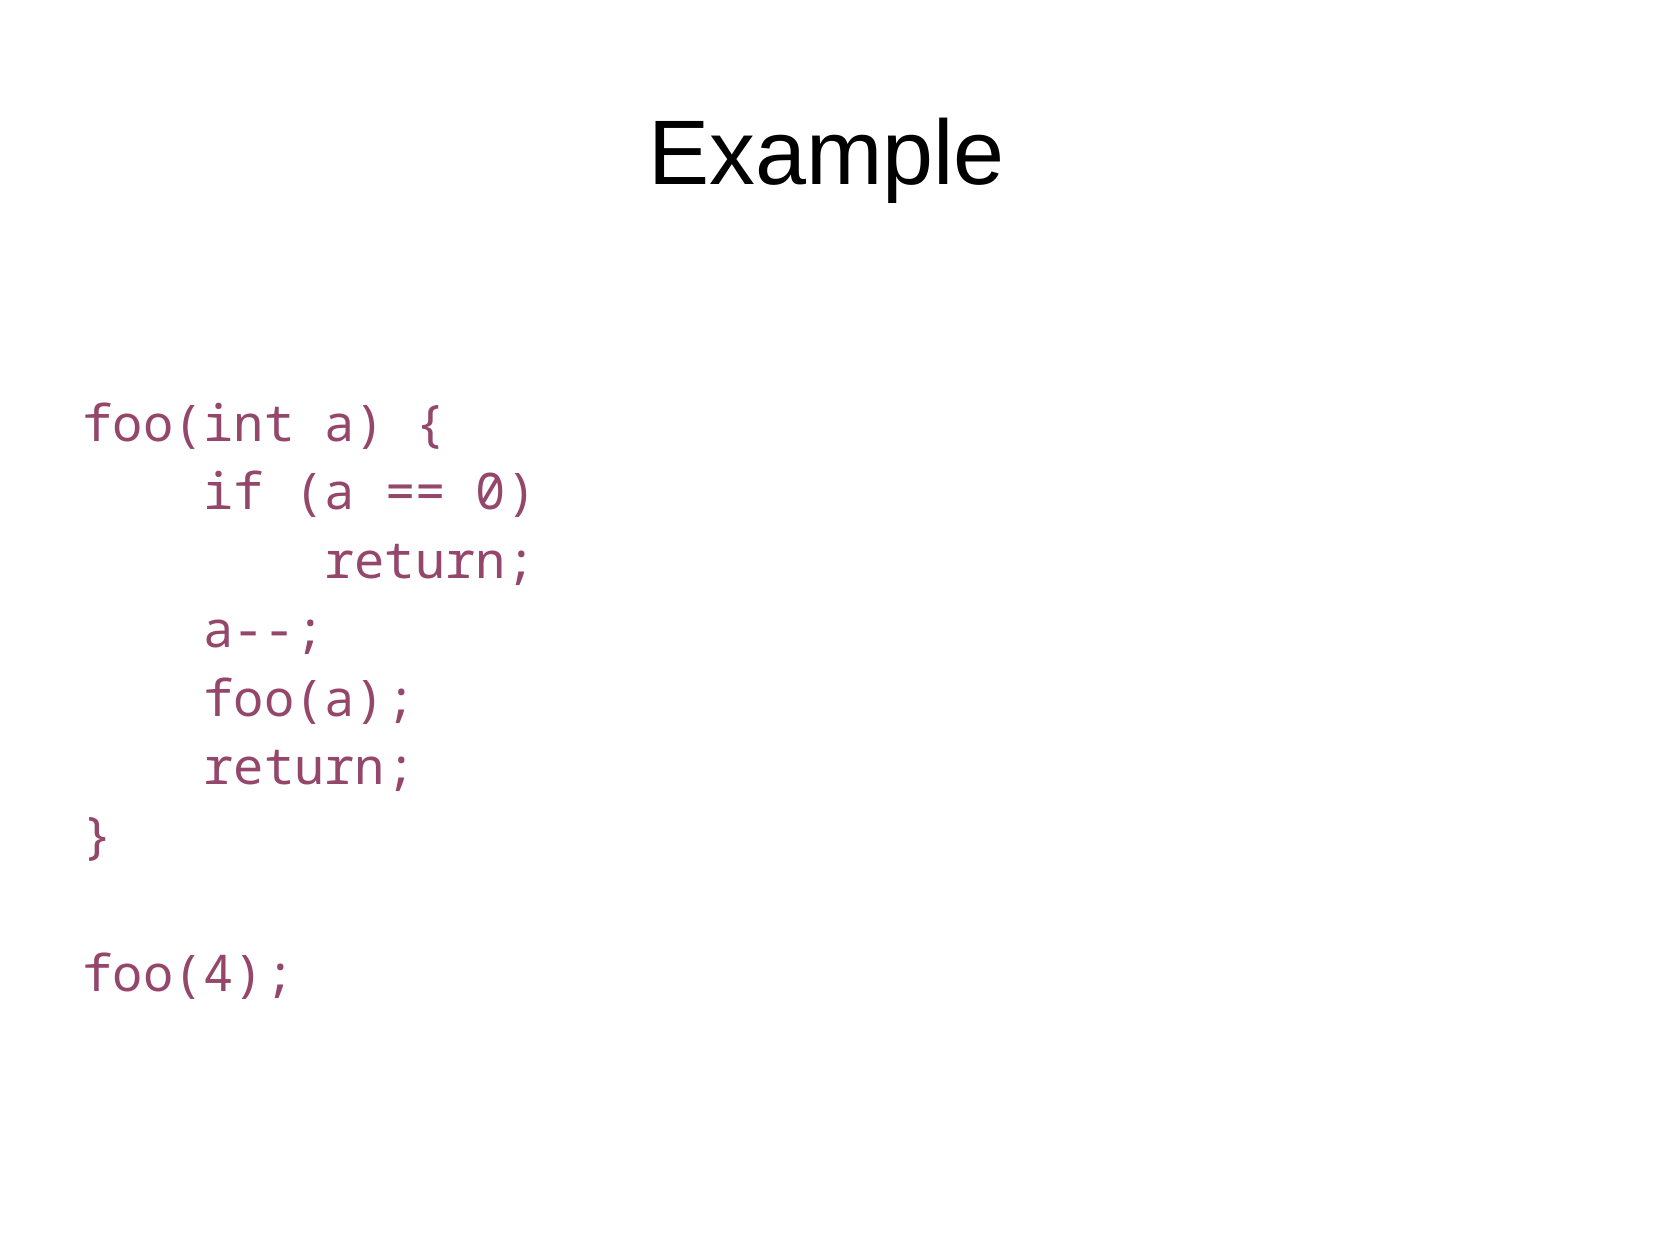

# Example
foo(int a) {
 if (a == 0)
 return;
 a--;
 foo(a);
 return;
}
foo(4);